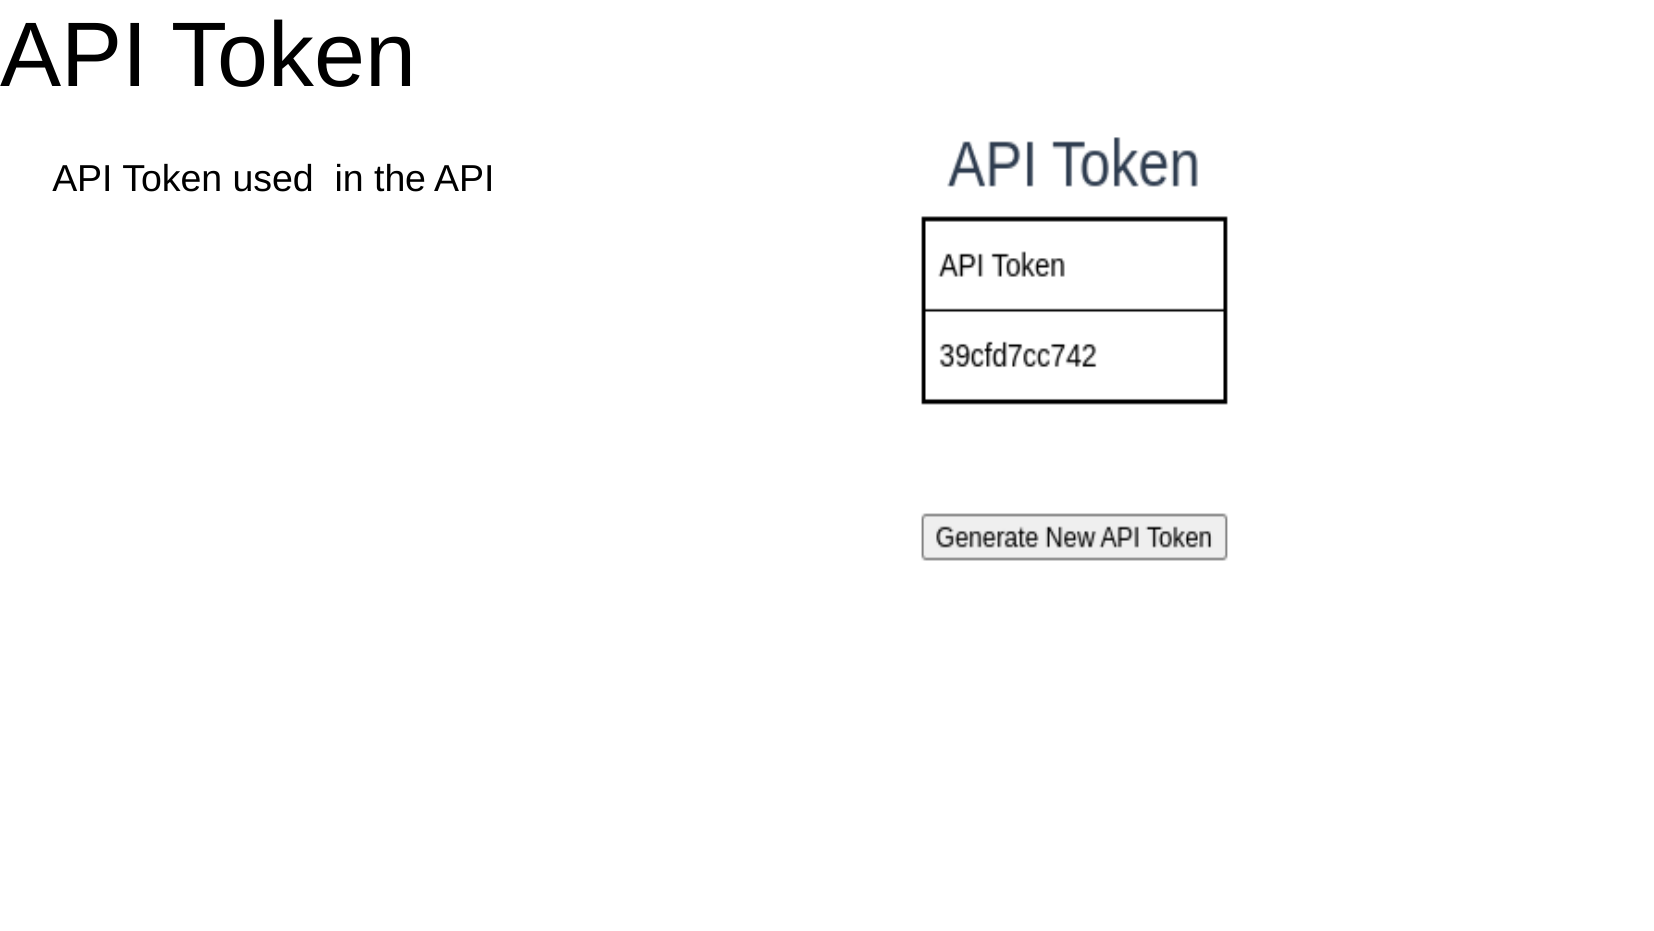

# API Token
API Token used in the API